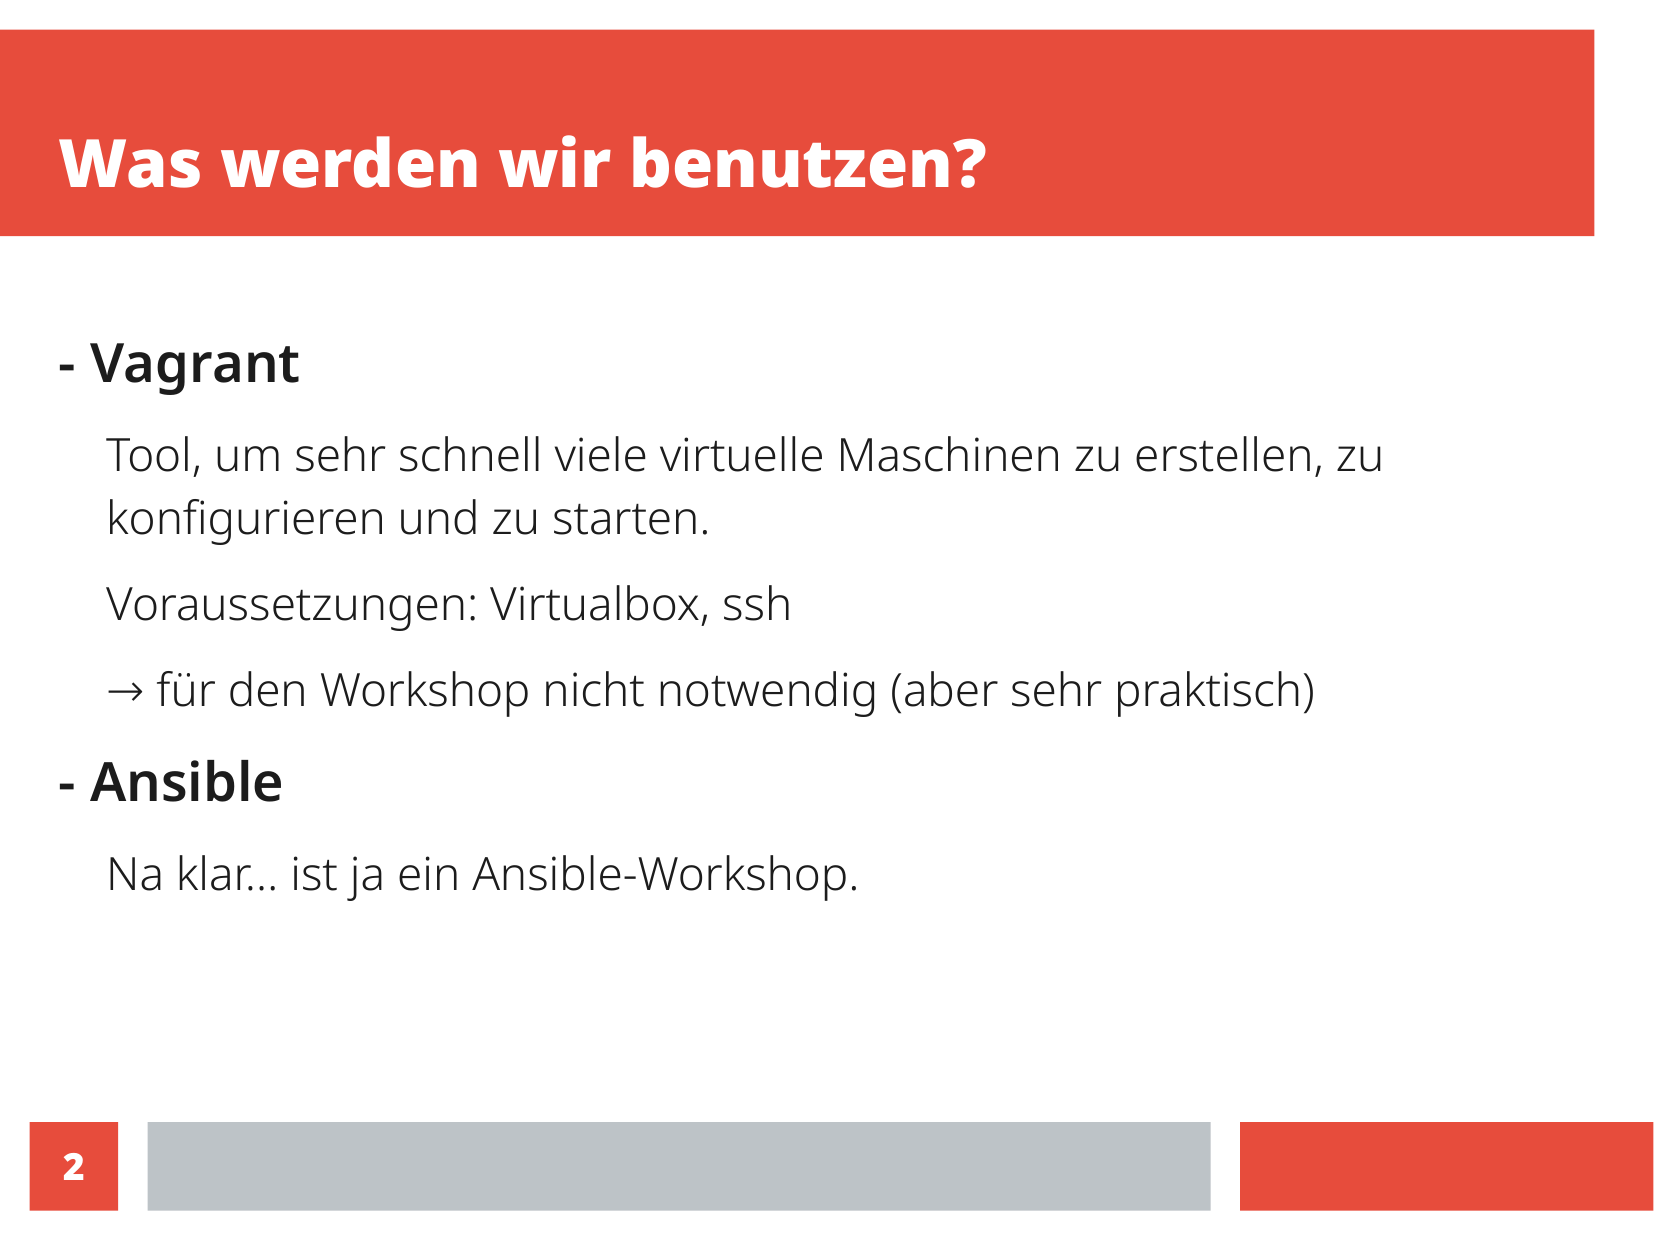

# Was werden wir benutzen?
- Vagrant
Tool, um sehr schnell viele virtuelle Maschinen zu erstellen, zu konfigurieren und zu starten.
Voraussetzungen: Virtualbox, ssh
→ für den Workshop nicht notwendig (aber sehr praktisch)
- Ansible
Na klar… ist ja ein Ansible-Workshop.
2